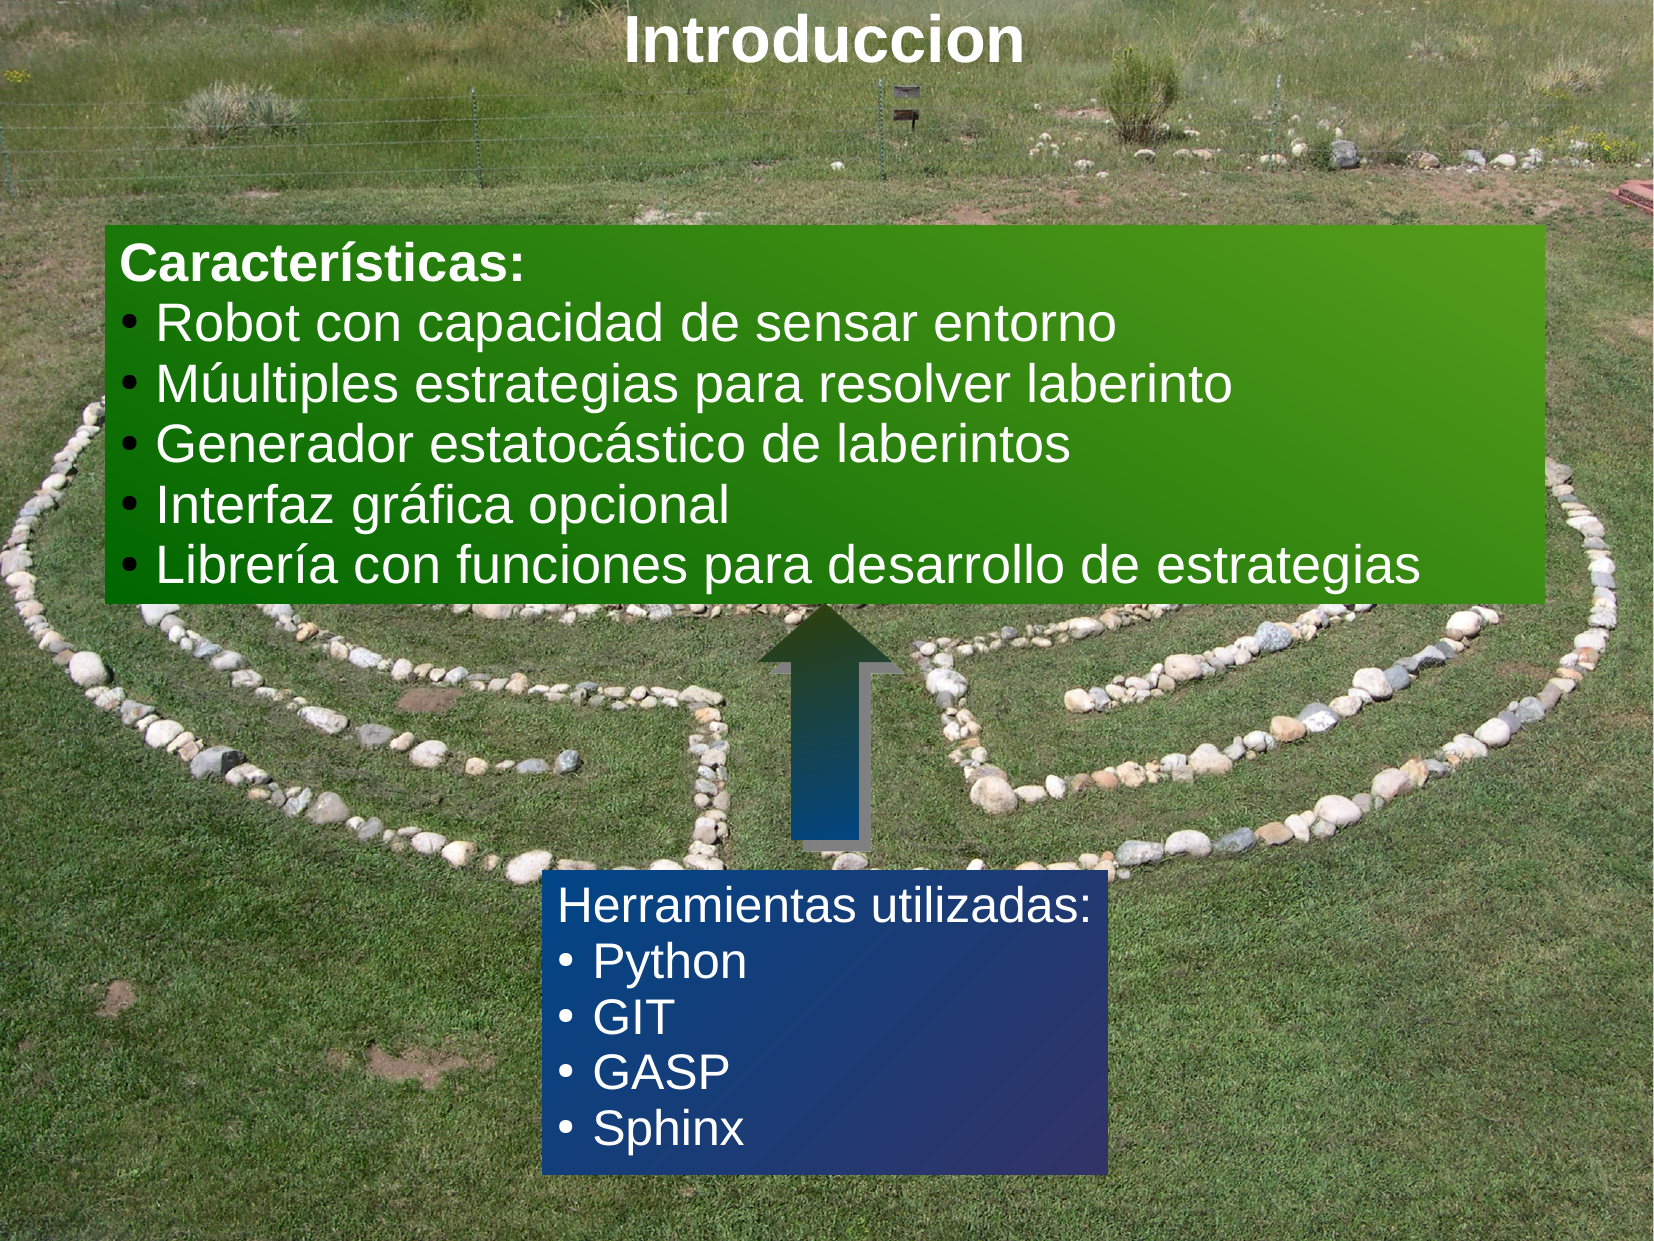

Introduccion
Características:
Robot con capacidad de sensar entorno
Múultiples estrategias para resolver laberinto
Generador estatocástico de laberintos
Interfaz gráfica opcional
Librería con funciones para desarrollo de estrategias
Herramientas utilizadas:
Python
GIT
GASP
Sphinx